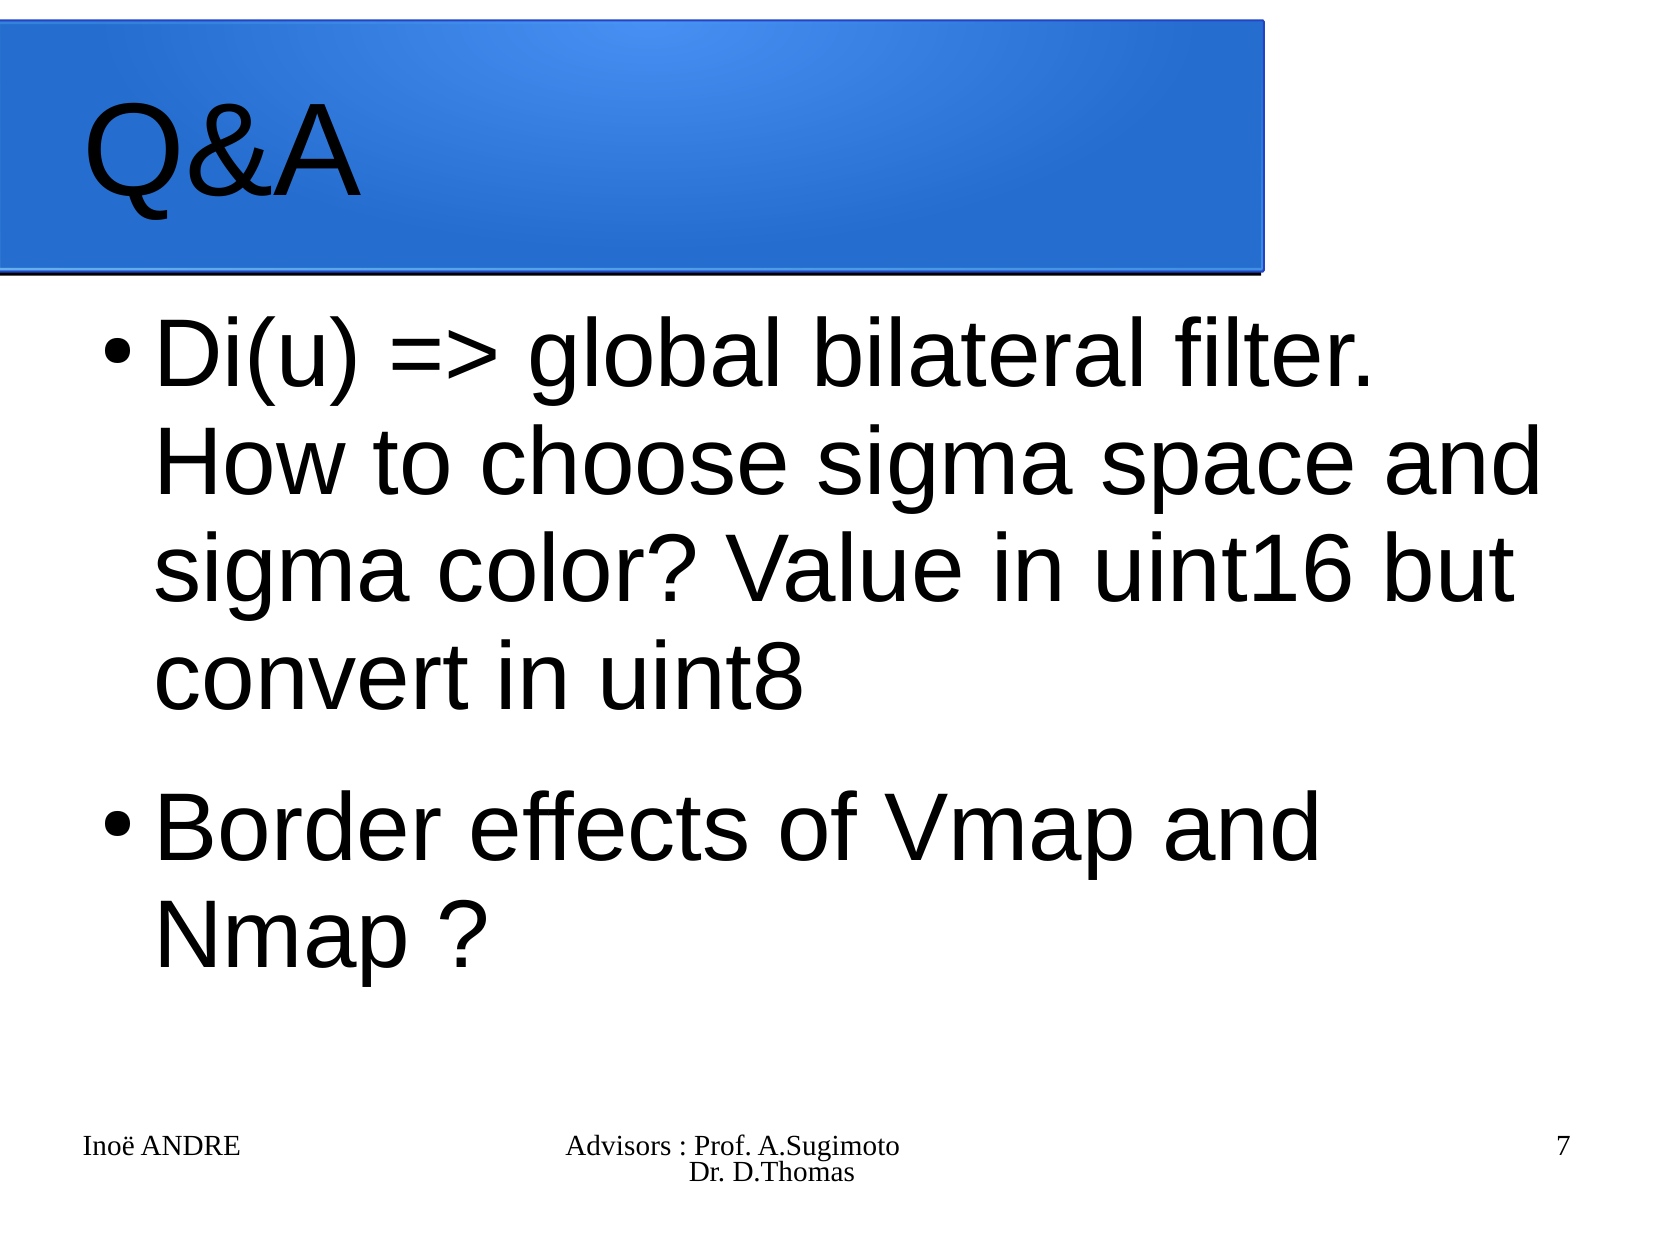

# Q&A
Di(u) => global bilateral filter. How to choose sigma space and sigma color? Value in uint16 but convert in uint8
Border effects of Vmap and Nmap ?
Inoë ANDRE
Advisors : Prof. A.Sugimoto Dr. D.Thomas
7